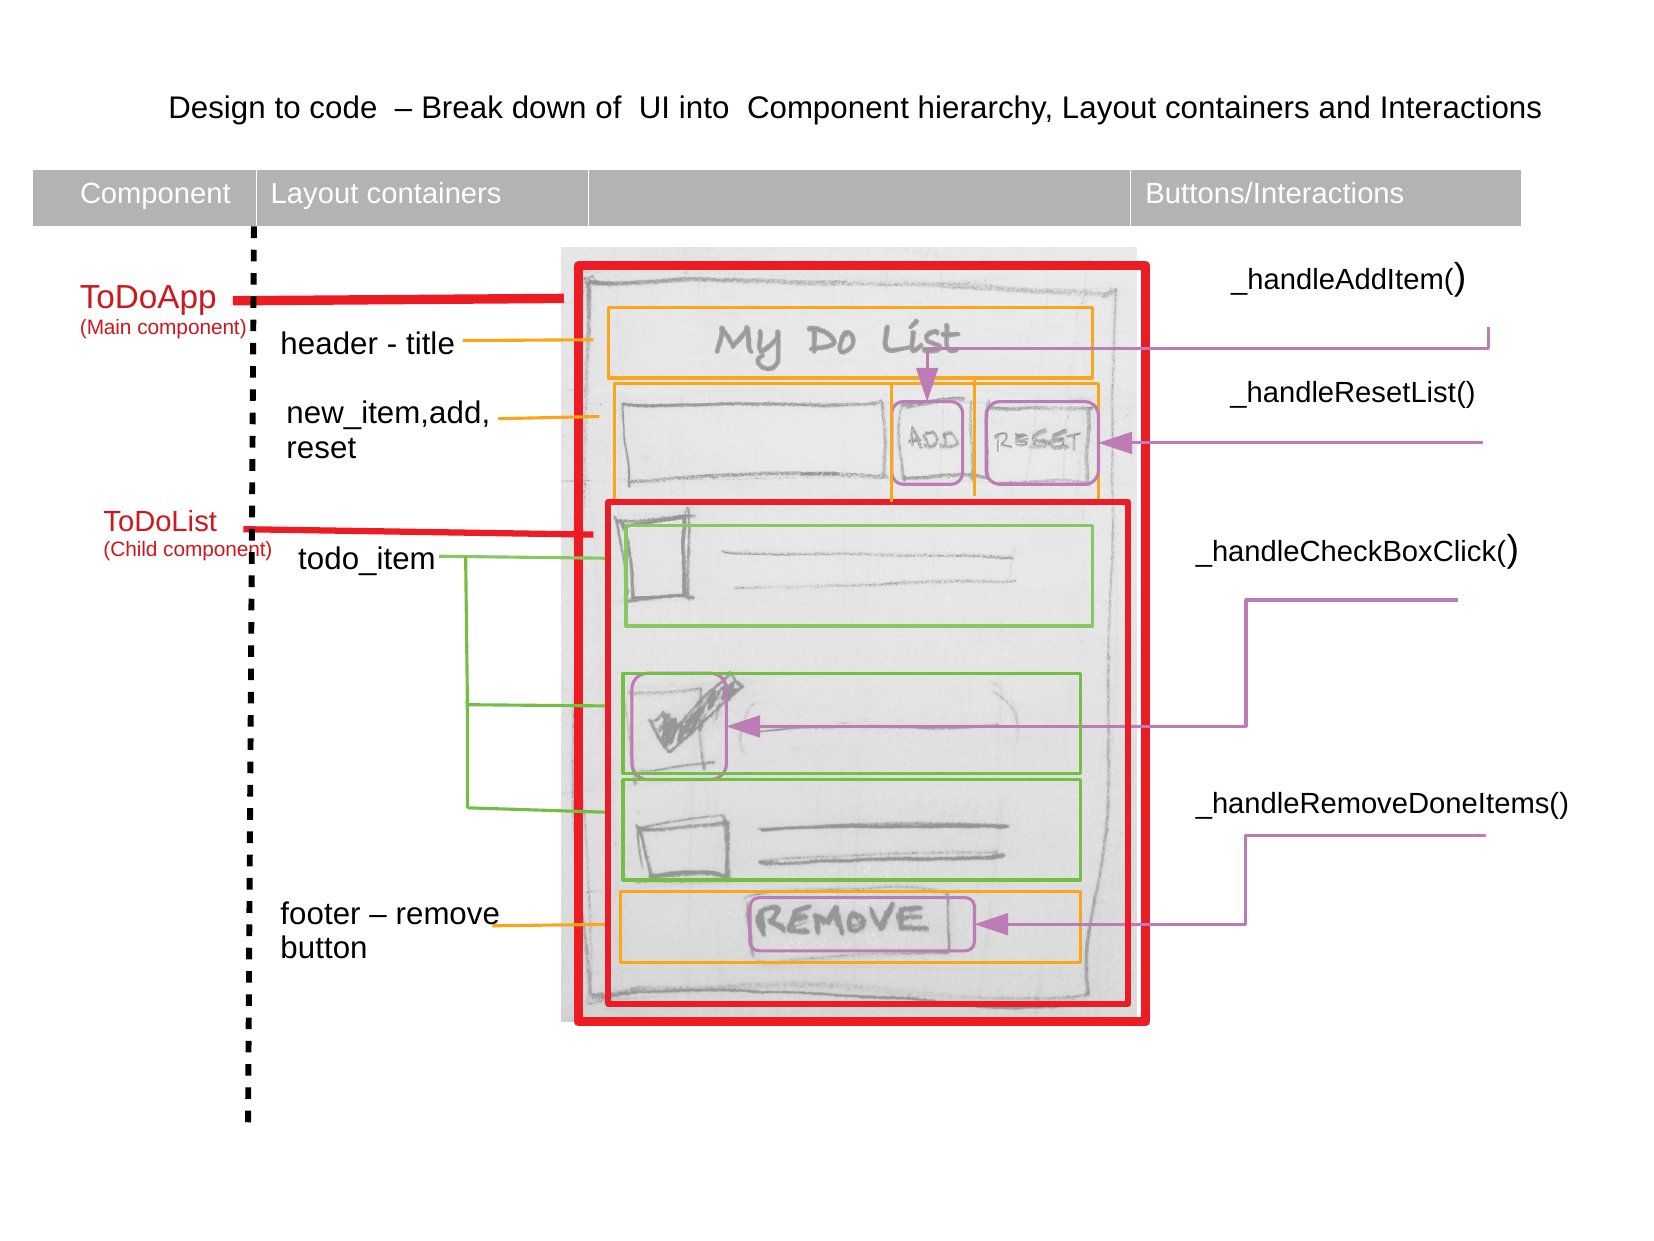

Design to code – Break down of UI into Component hierarchy, Layout containers and Interactions
| Component | Layout containers | | Buttons/Interactions |
| --- | --- | --- | --- |
_handleAddItem()
ToDoApp
(Main component)
header - title
_handleResetList()
new_item,add,
reset
ToDoList
(Child component)
_handleCheckBoxClick()
todo_item
_handleRemoveDoneItems()
footer – remove button